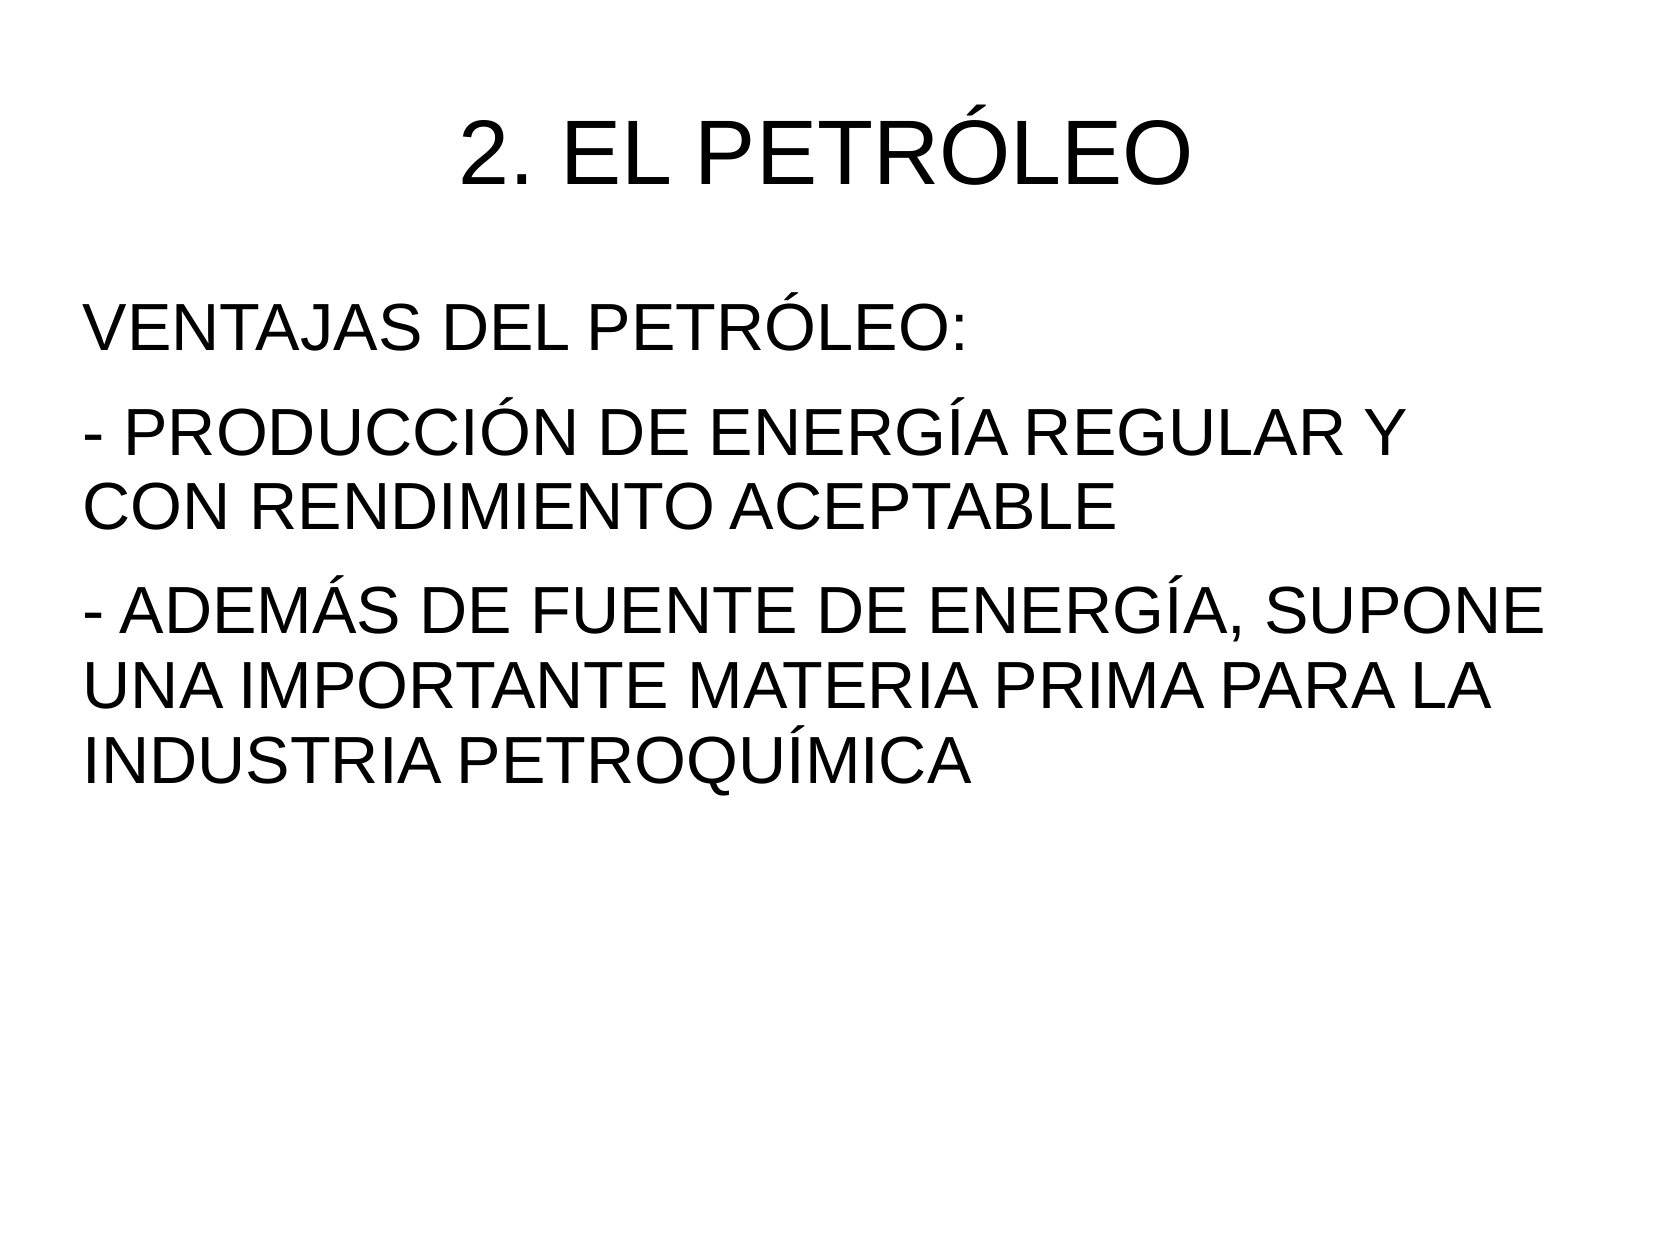

# 2. EL PETRÓLEO
VENTAJAS DEL PETRÓLEO:
- PRODUCCIÓN DE ENERGÍA REGULAR Y CON RENDIMIENTO ACEPTABLE
- ADEMÁS DE FUENTE DE ENERGÍA, SUPONE UNA IMPORTANTE MATERIA PRIMA PARA LA INDUSTRIA PETROQUÍMICA